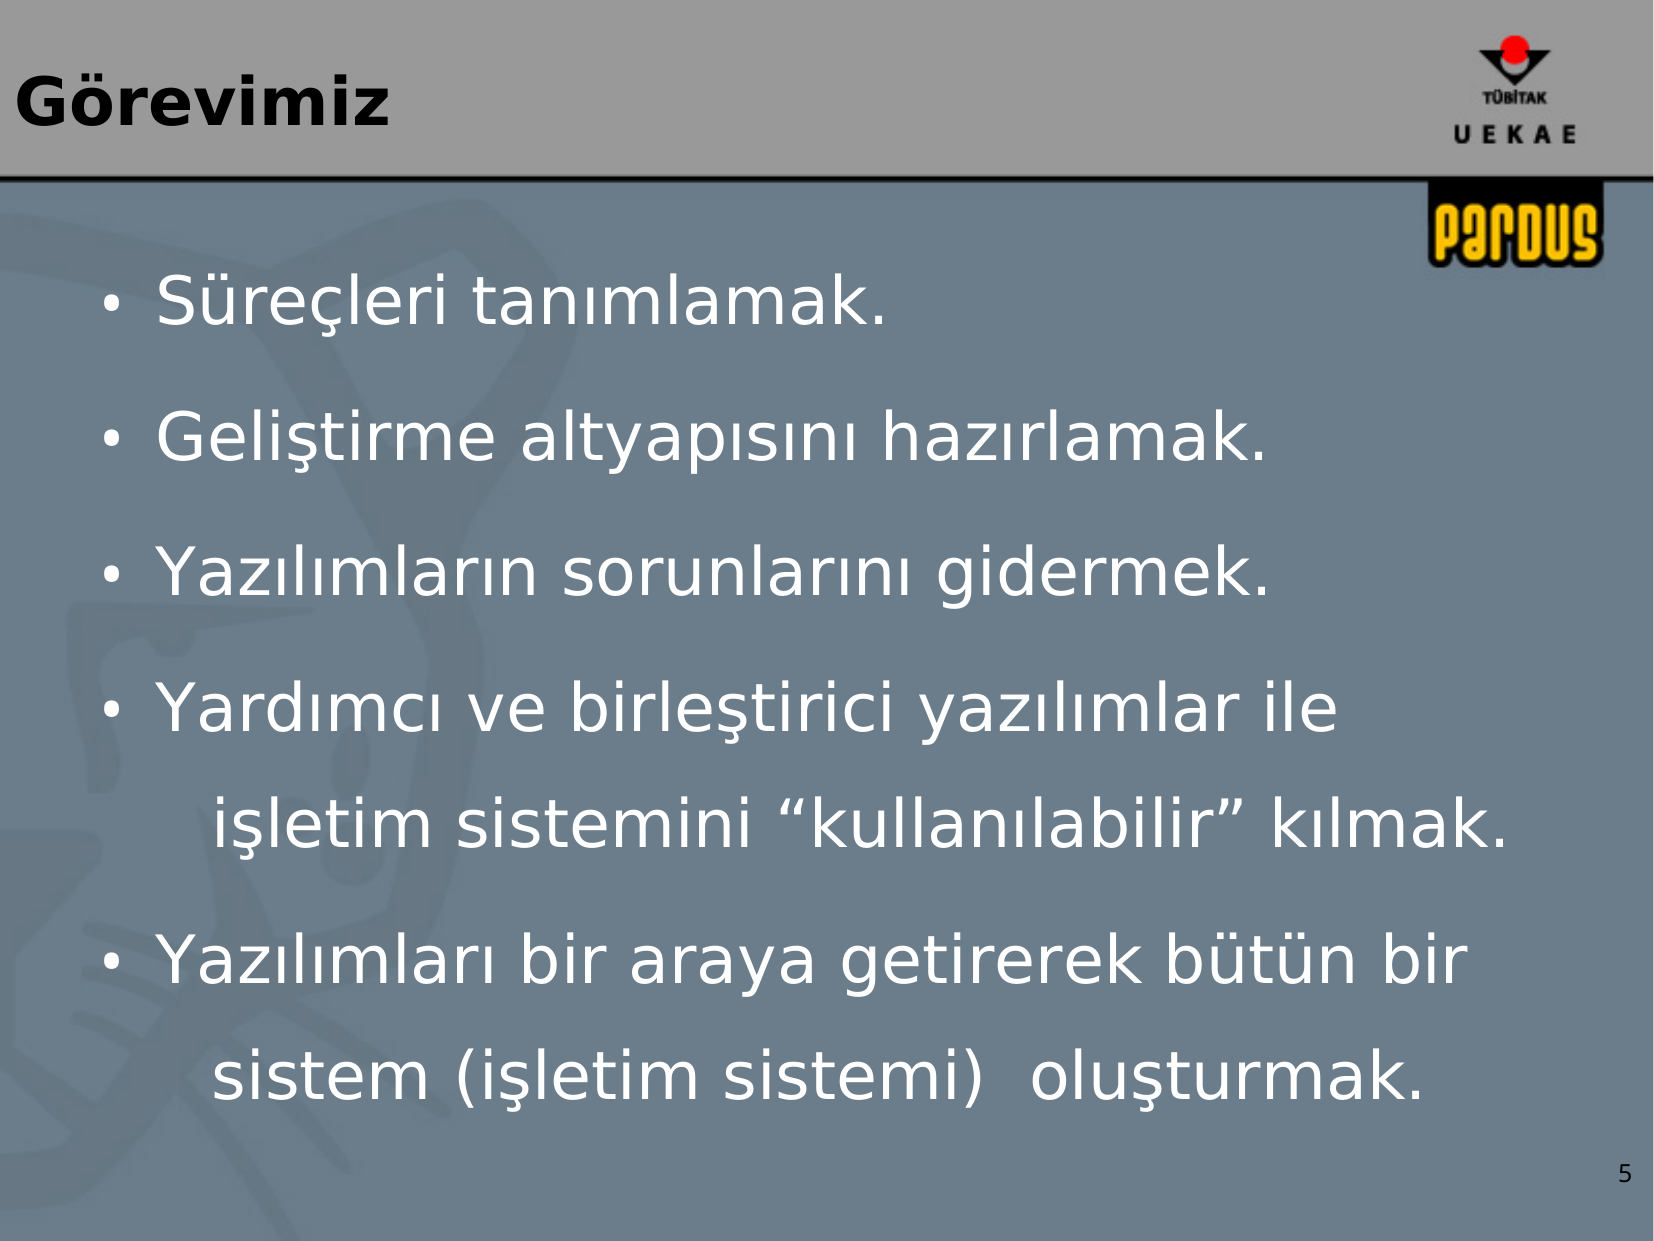

# Görevimiz
Süreçleri tanımlamak.
Geliştirme altyapısını hazırlamak.
Yazılımların sorunlarını gidermek.
Yardımcı ve birleştirici yazılımlar ile işletim sistemini “kullanılabilir” kılmak.
Yazılımları bir araya getirerek bütün bir sistem (işletim sistemi) oluşturmak.